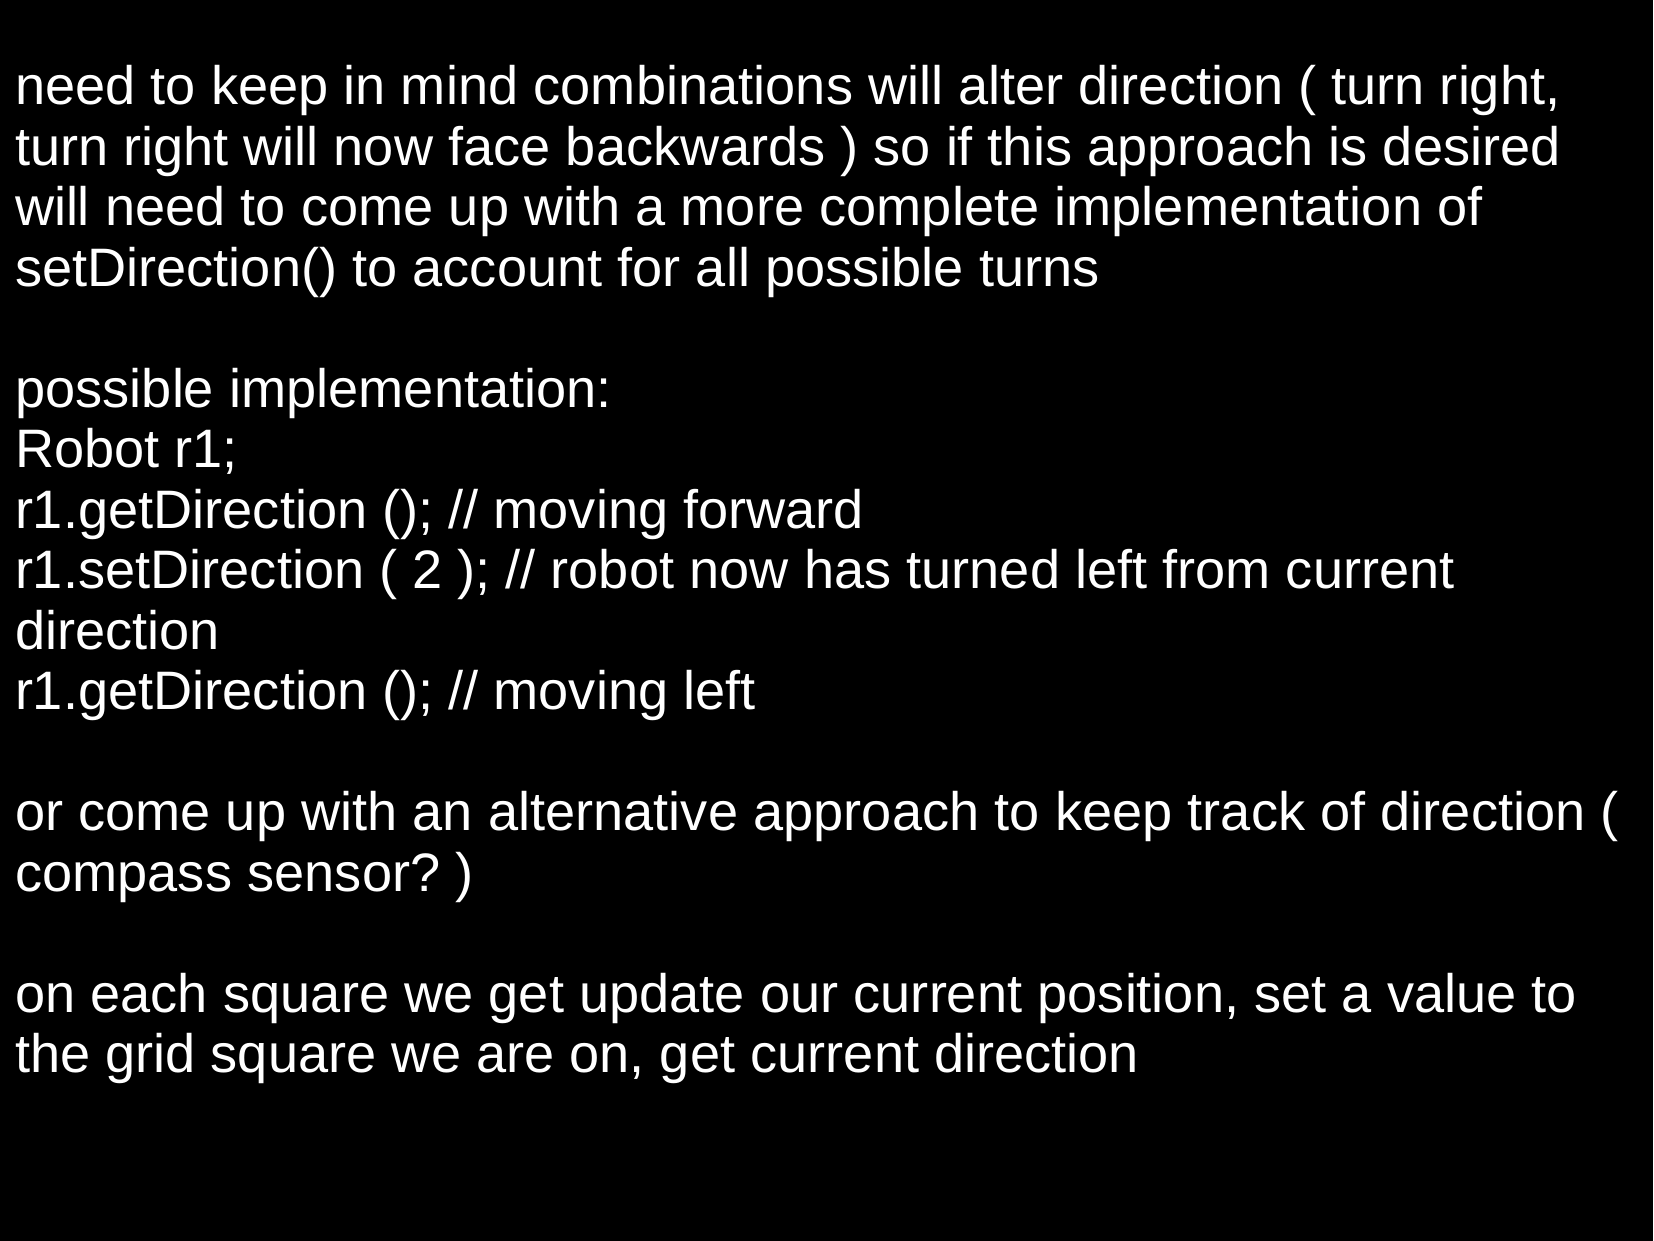

# need to keep in mind combinations will alter direction ( turn right,
turn right will now face backwards ) so if this approach is desired
will need to come up with a more complete implementation of
setDirection() to account for all possible turns
possible implementation:
Robot r1;
r1.getDirection (); // moving forward
r1.setDirection ( 2 ); // robot now has turned left from current direction
r1.getDirection (); // moving left
or come up with an alternative approach to keep track of direction (
compass sensor? )
on each square we get update our current position, set a value to the grid square we are on, get current direction